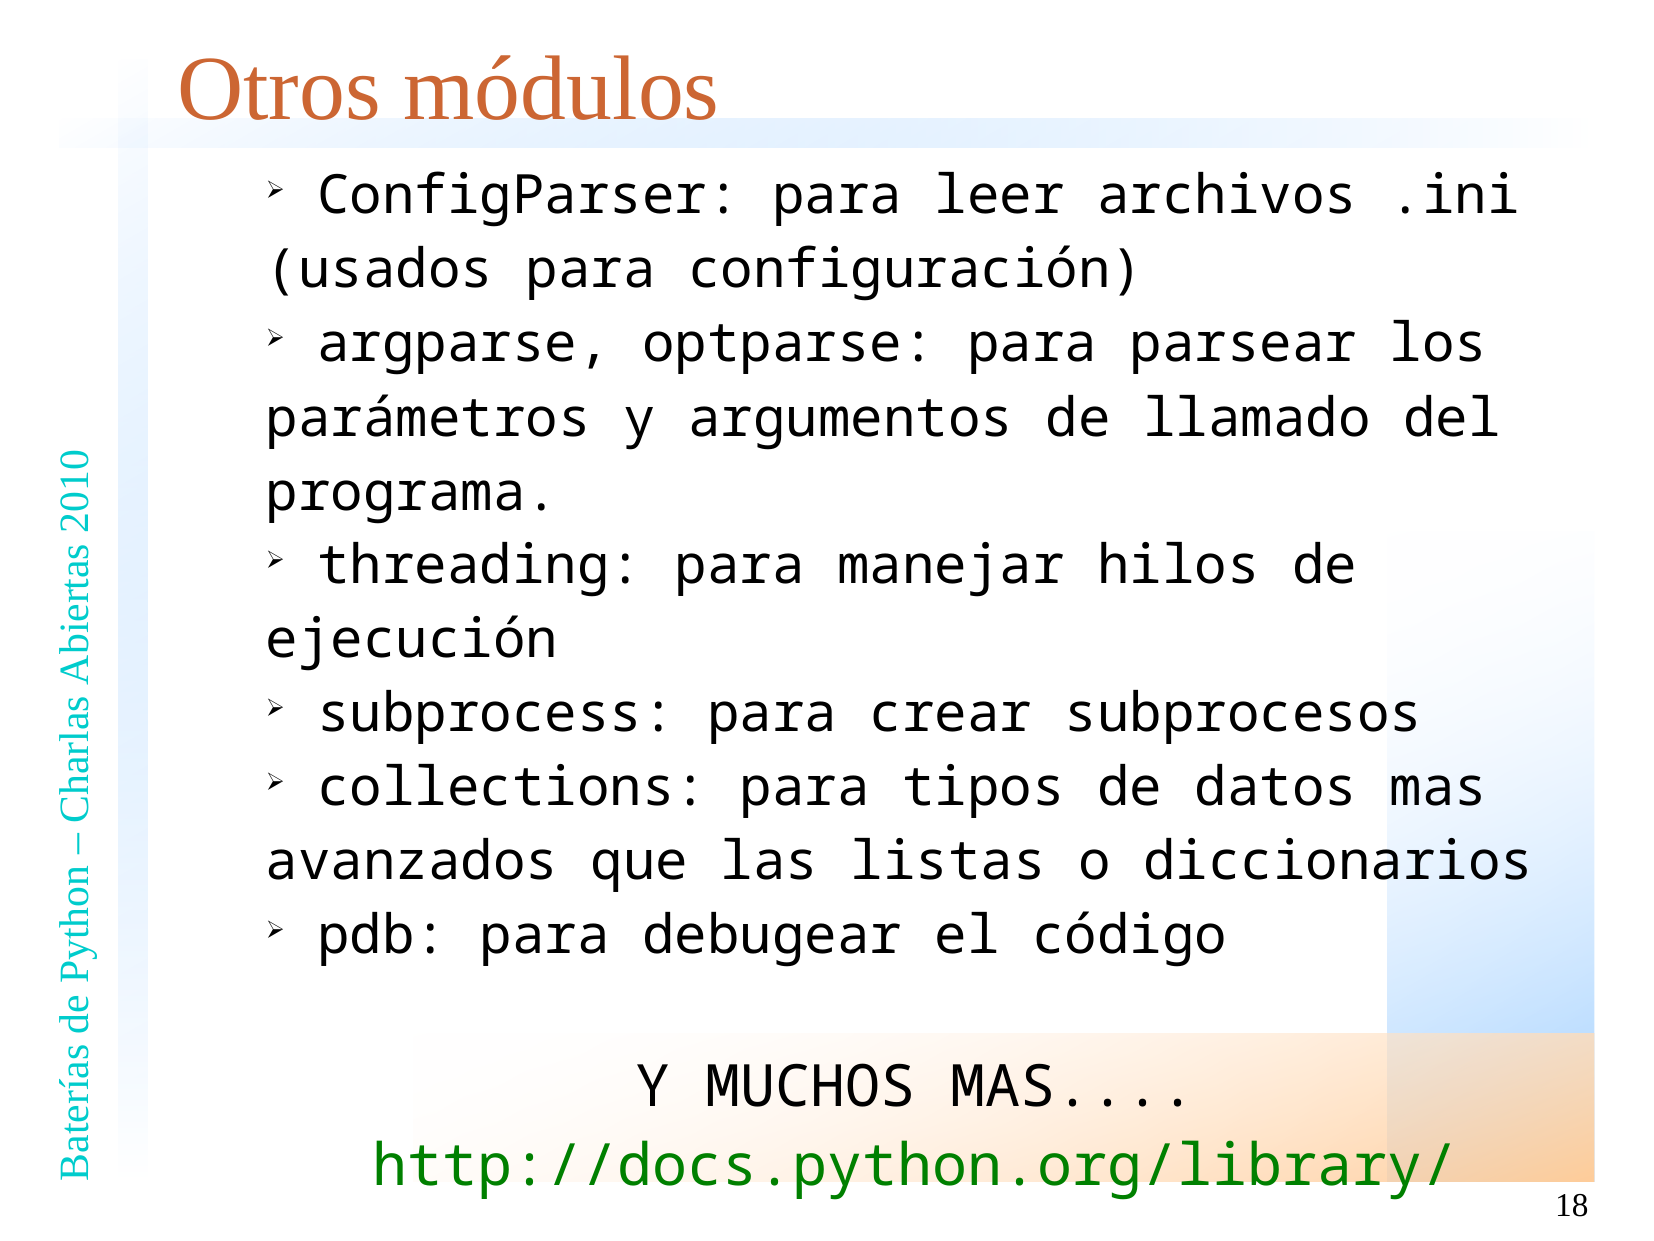

# Otros módulos
 ConfigParser: para leer archivos .ini (usados para configuración)
 argparse, optparse: para parsear los parámetros y argumentos de llamado del programa.
 threading: para manejar hilos de ejecución
 subprocess: para crear subprocesos
 collections: para tipos de datos mas avanzados que las listas o diccionarios
 pdb: para debugear el código
Y MUCHOS MAS....
http://docs.python.org/library/